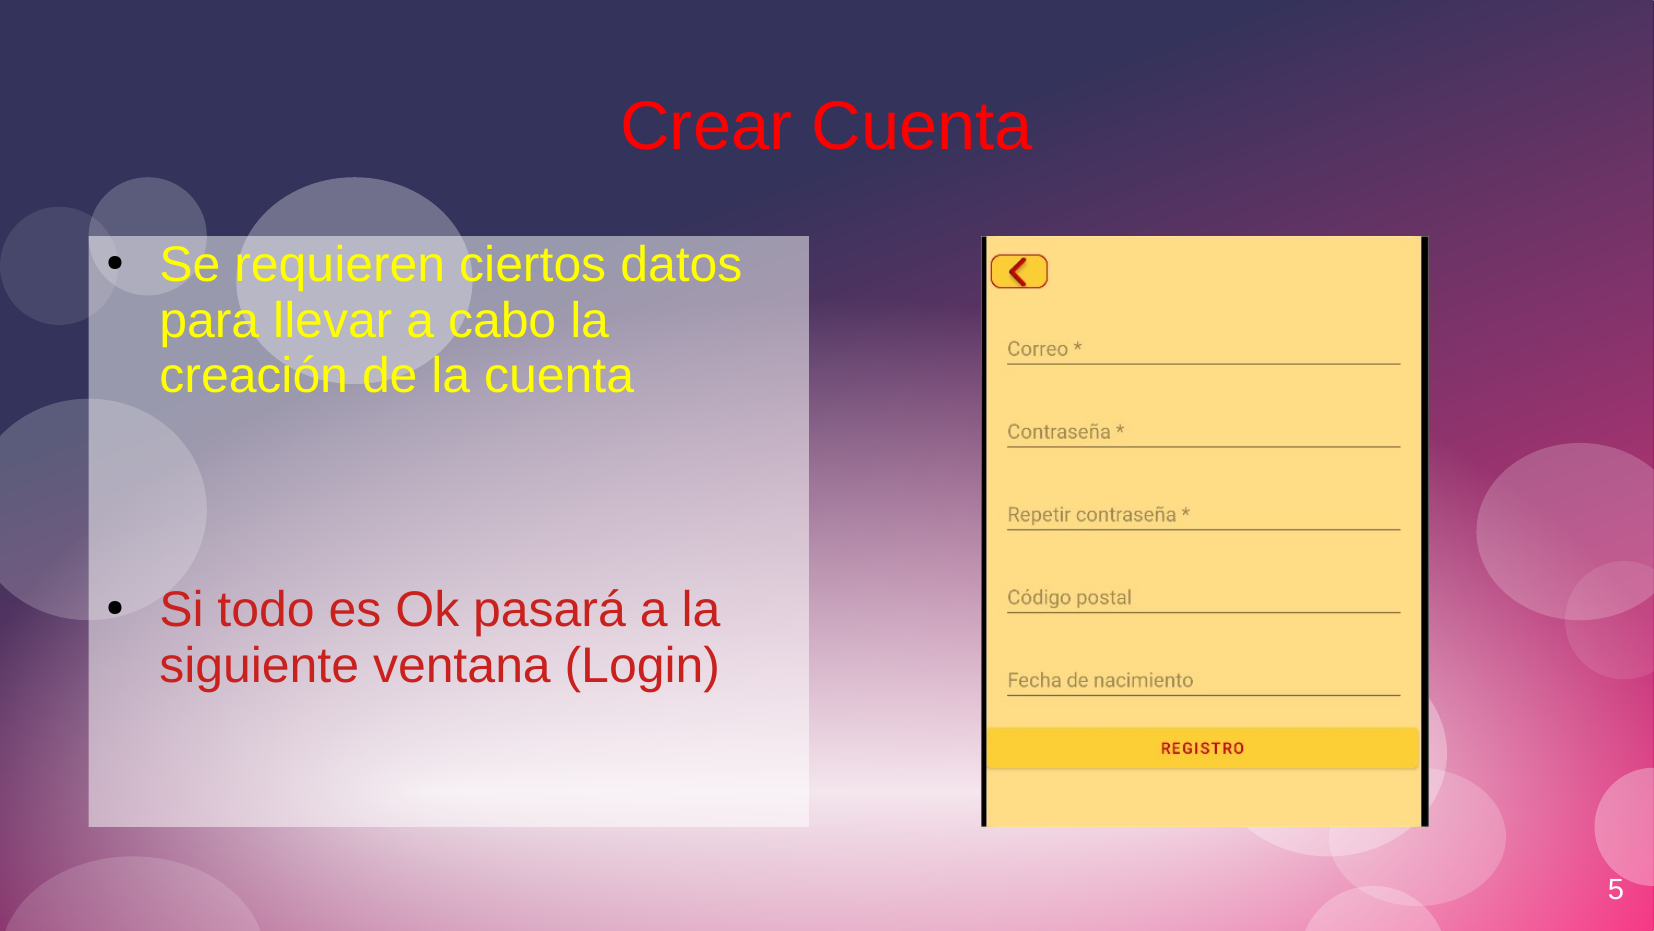

# Crear Cuenta
Se requieren ciertos datos para llevar a cabo la creación de la cuenta
Si todo es Ok pasará a la siguiente ventana (Login)